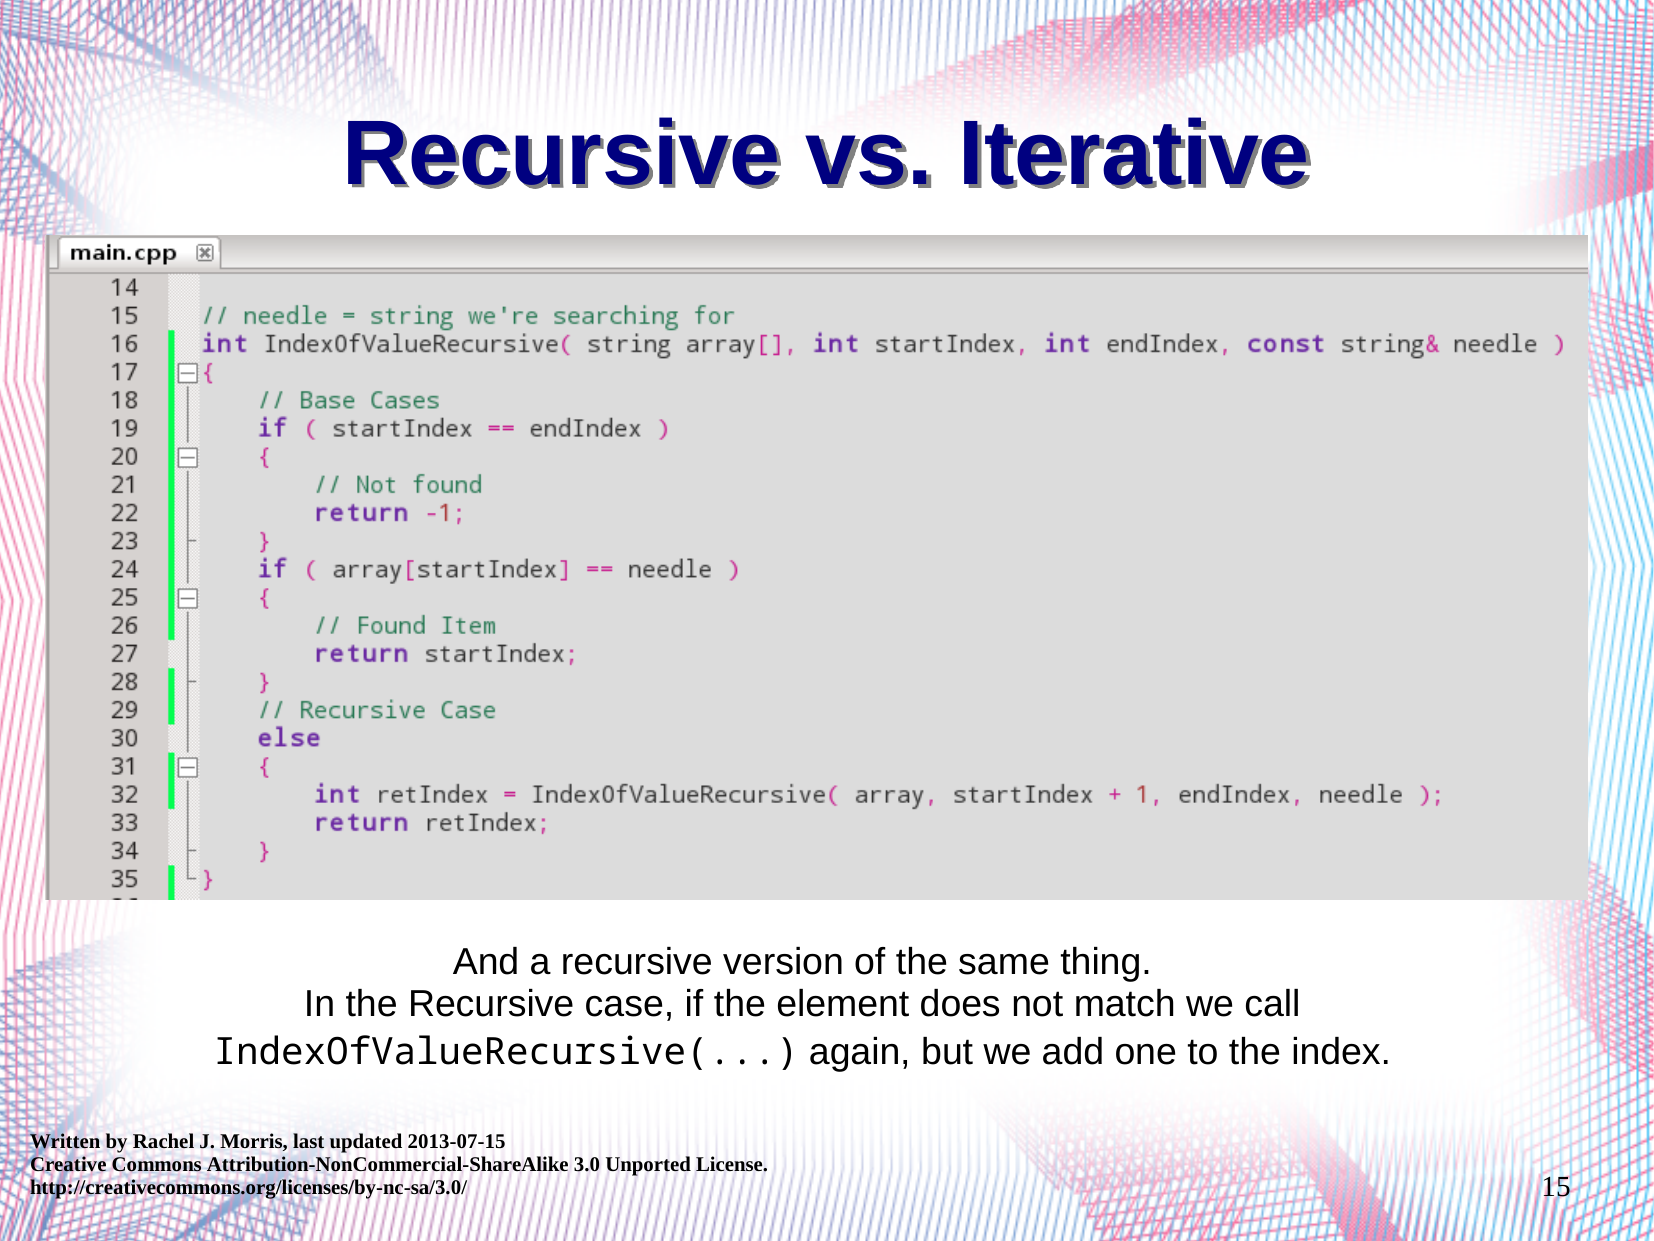

# Recursive vs. Iterative
And a recursive version of the same thing.
In the Recursive case, if the element does not match we call
IndexOfValueRecursive(...) again, but we add one to the index.
15